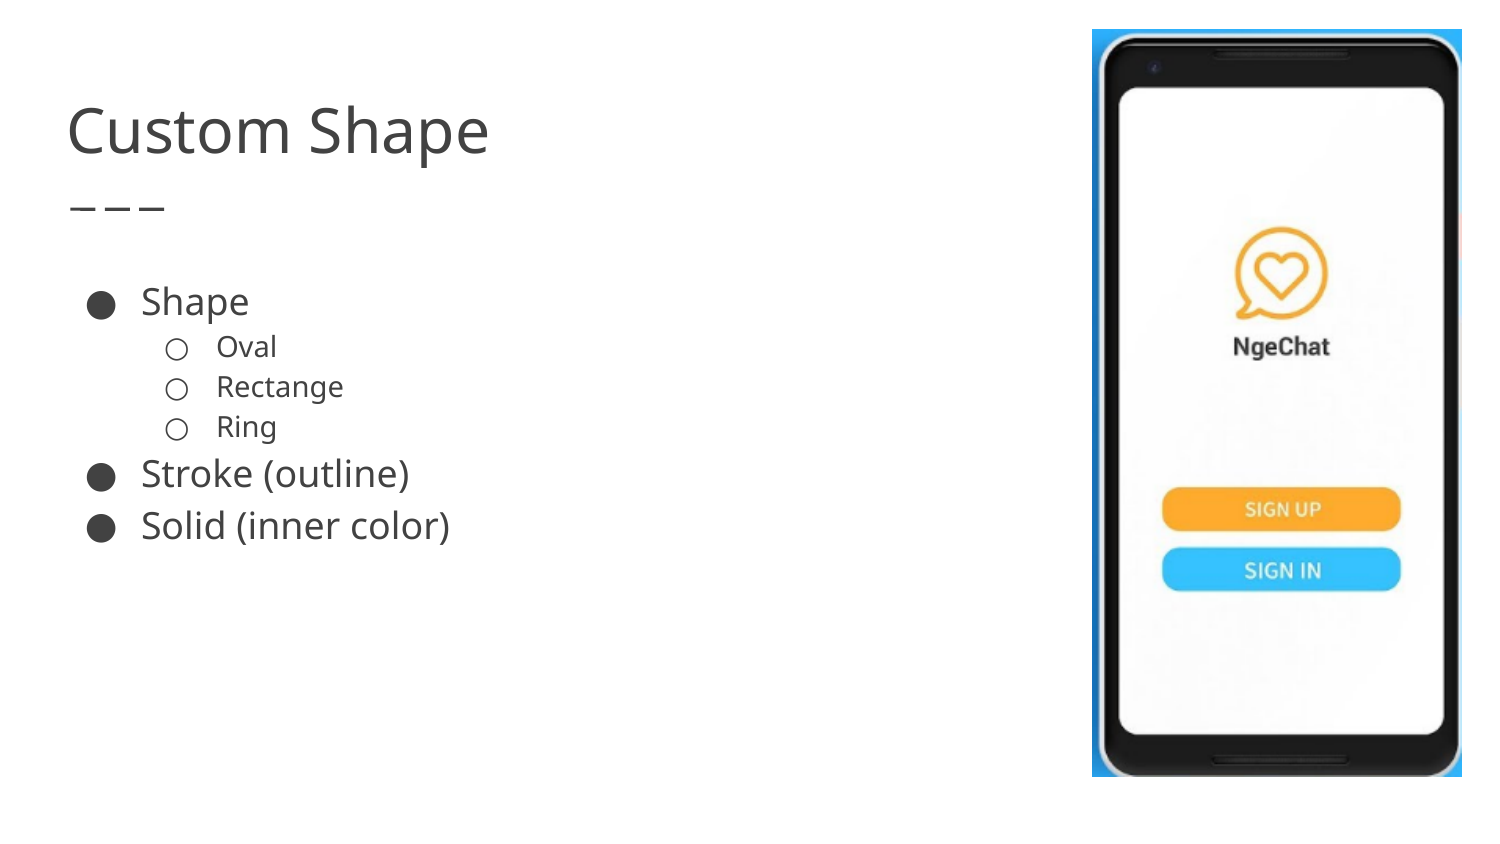

# Custom Shape
Shape
Oval
Rectange
Ring
Stroke (outline)
Solid (inner color)